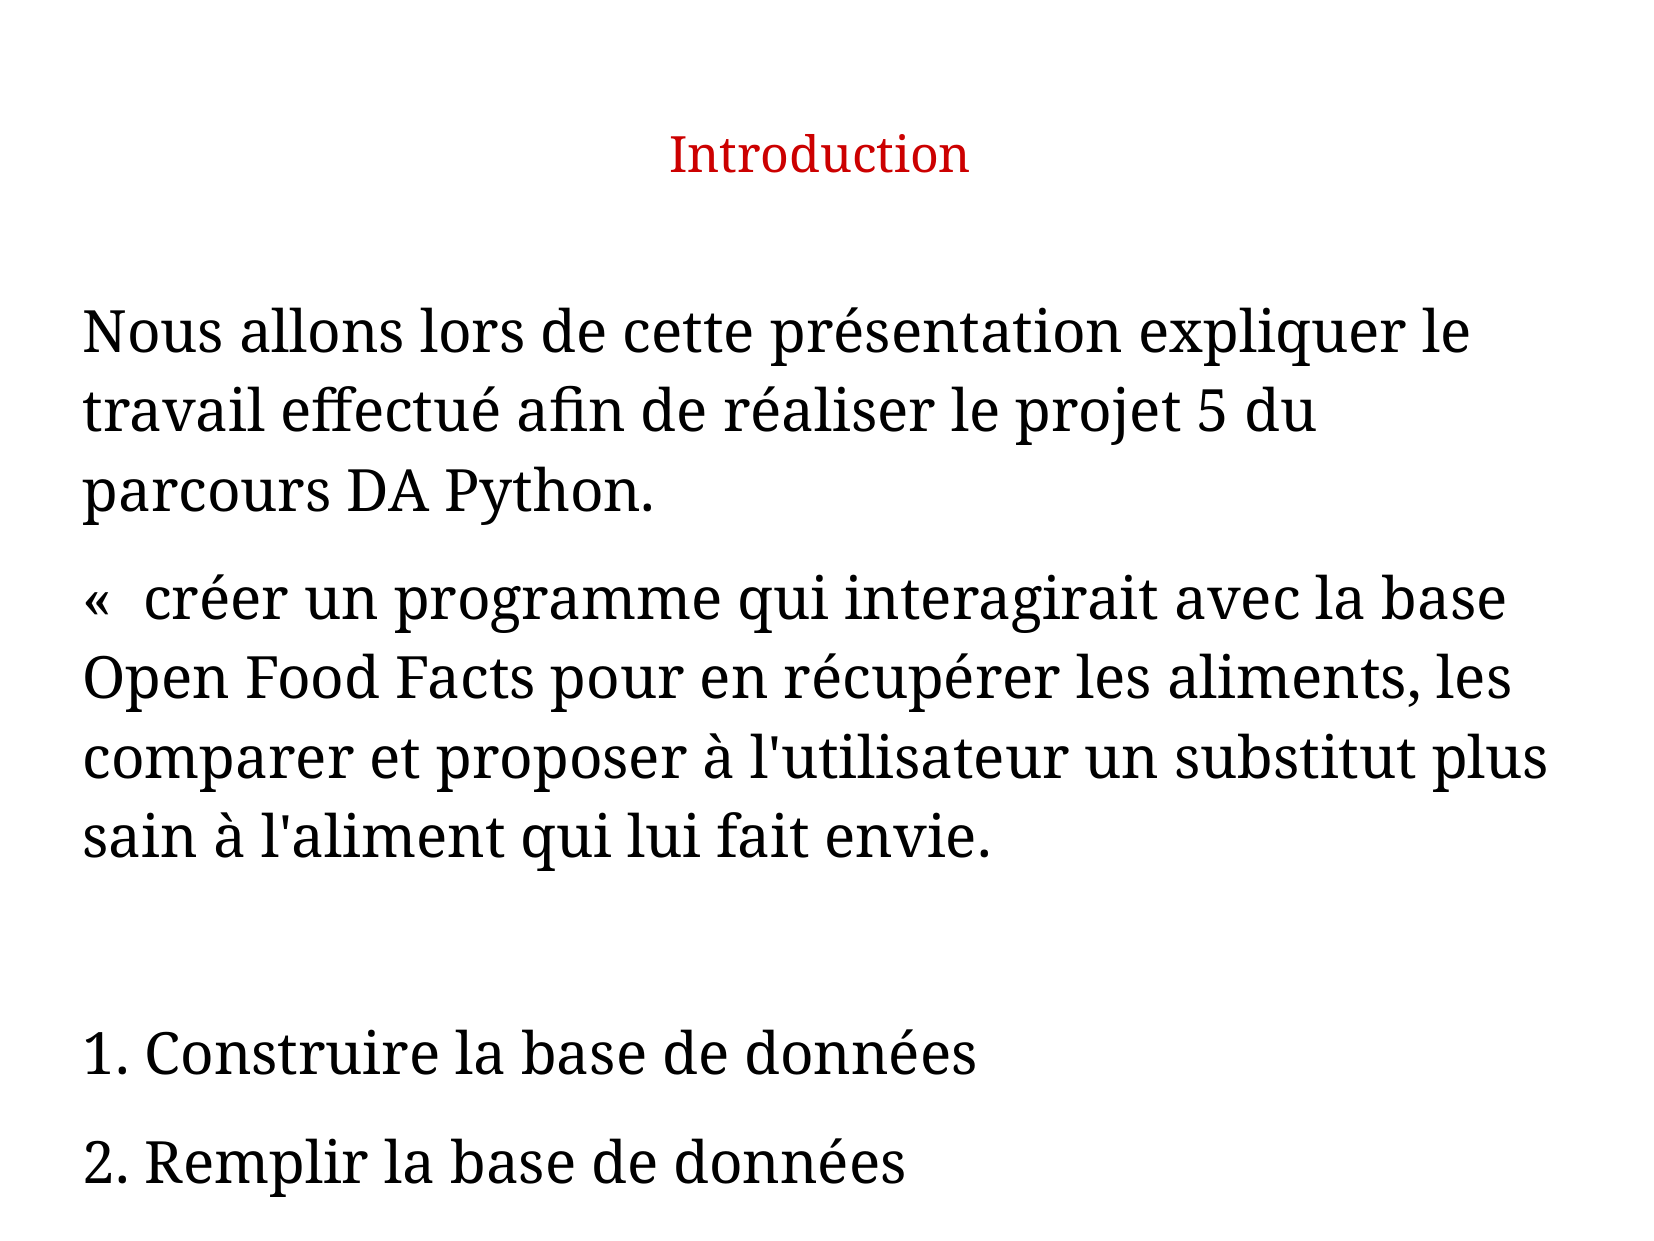

# Introduction
Nous allons lors de cette présentation expliquer le travail effectué afin de réaliser le projet 5 du parcours DA Python.
«  créer un programme qui interagirait avec la base Open Food Facts pour en récupérer les aliments, les comparer et proposer à l'utilisateur un substitut plus sain à l'aliment qui lui fait envie.
1. Construire la base de données
2. Remplir la base de données
3. Construire l'application